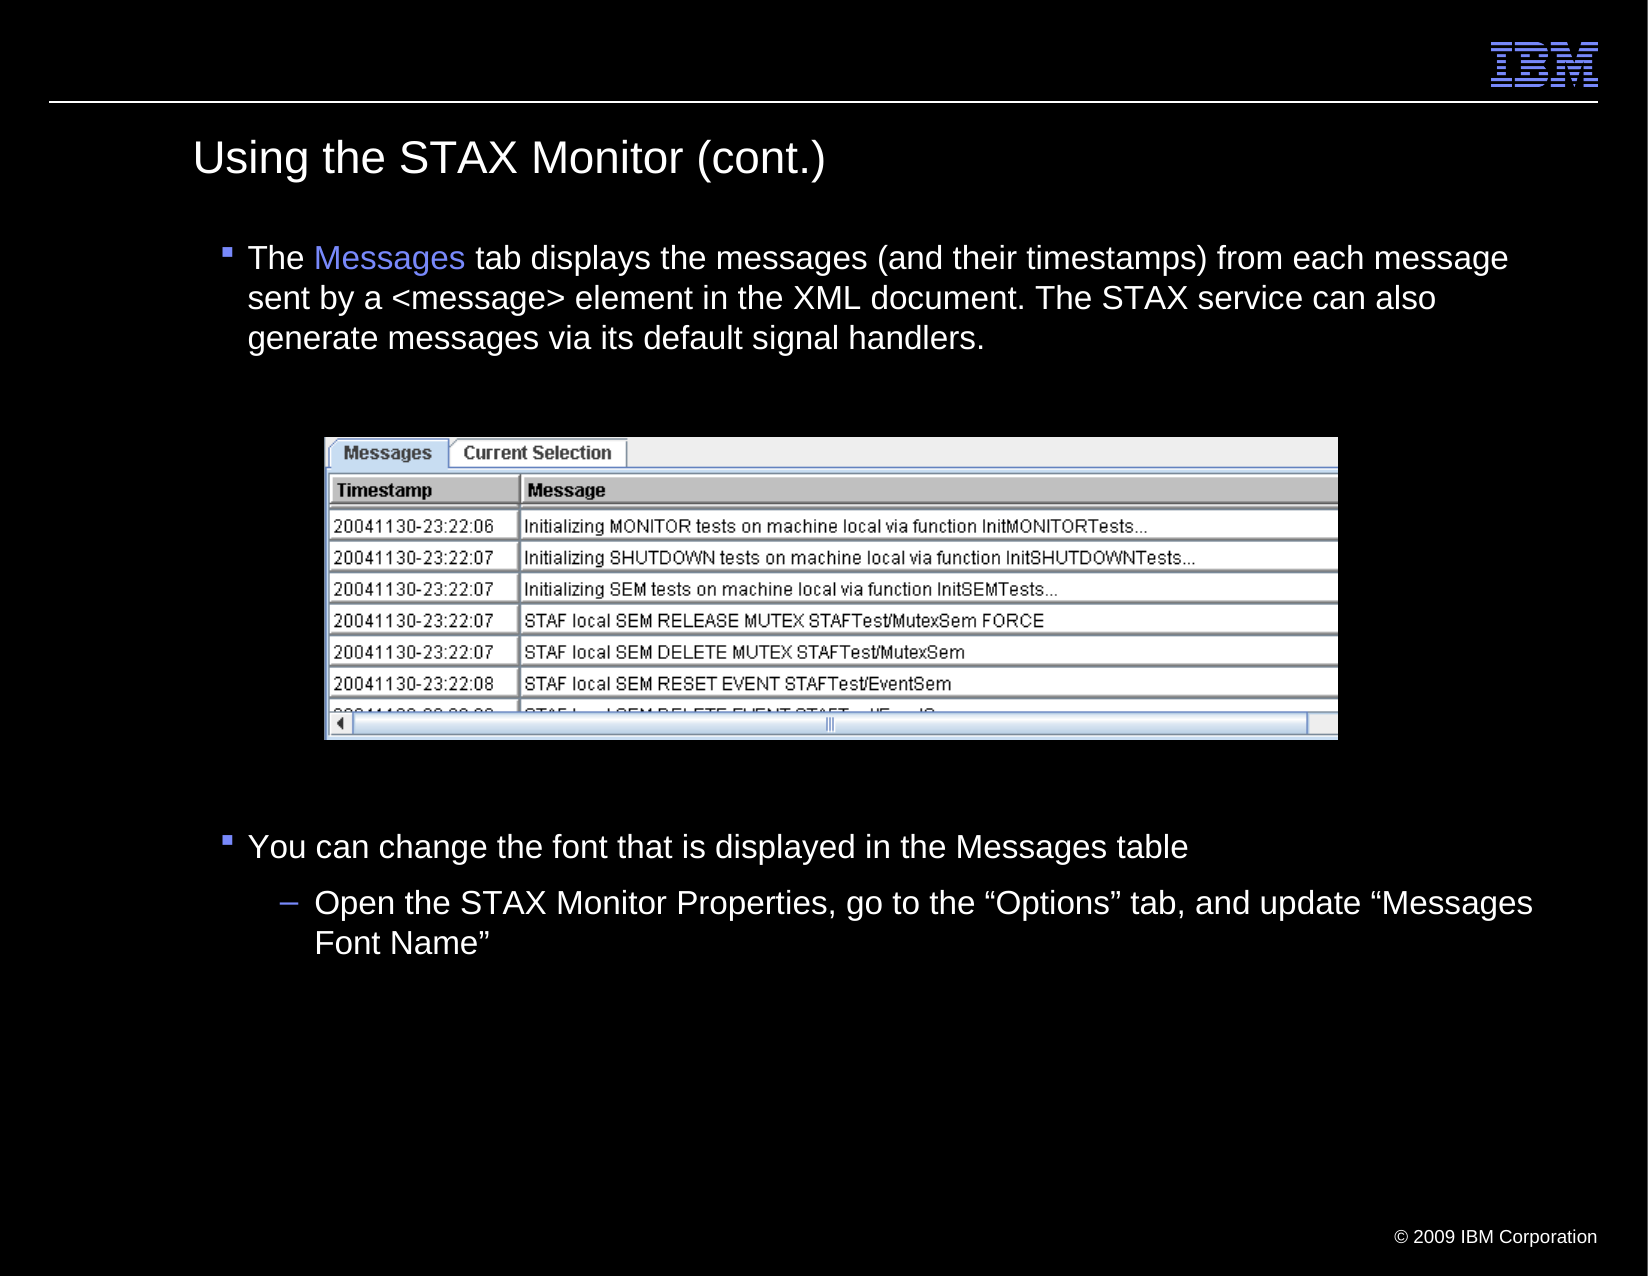

# Using the STAX Monitor (cont.)
The Messages tab displays the messages (and their timestamps) from each message sent by a <message> element in the XML document. The STAX service can also generate messages via its default signal handlers.
You can change the font that is displayed in the Messages table
Open the STAX Monitor Properties, go to the “Options” tab, and update “Messages Font Name”